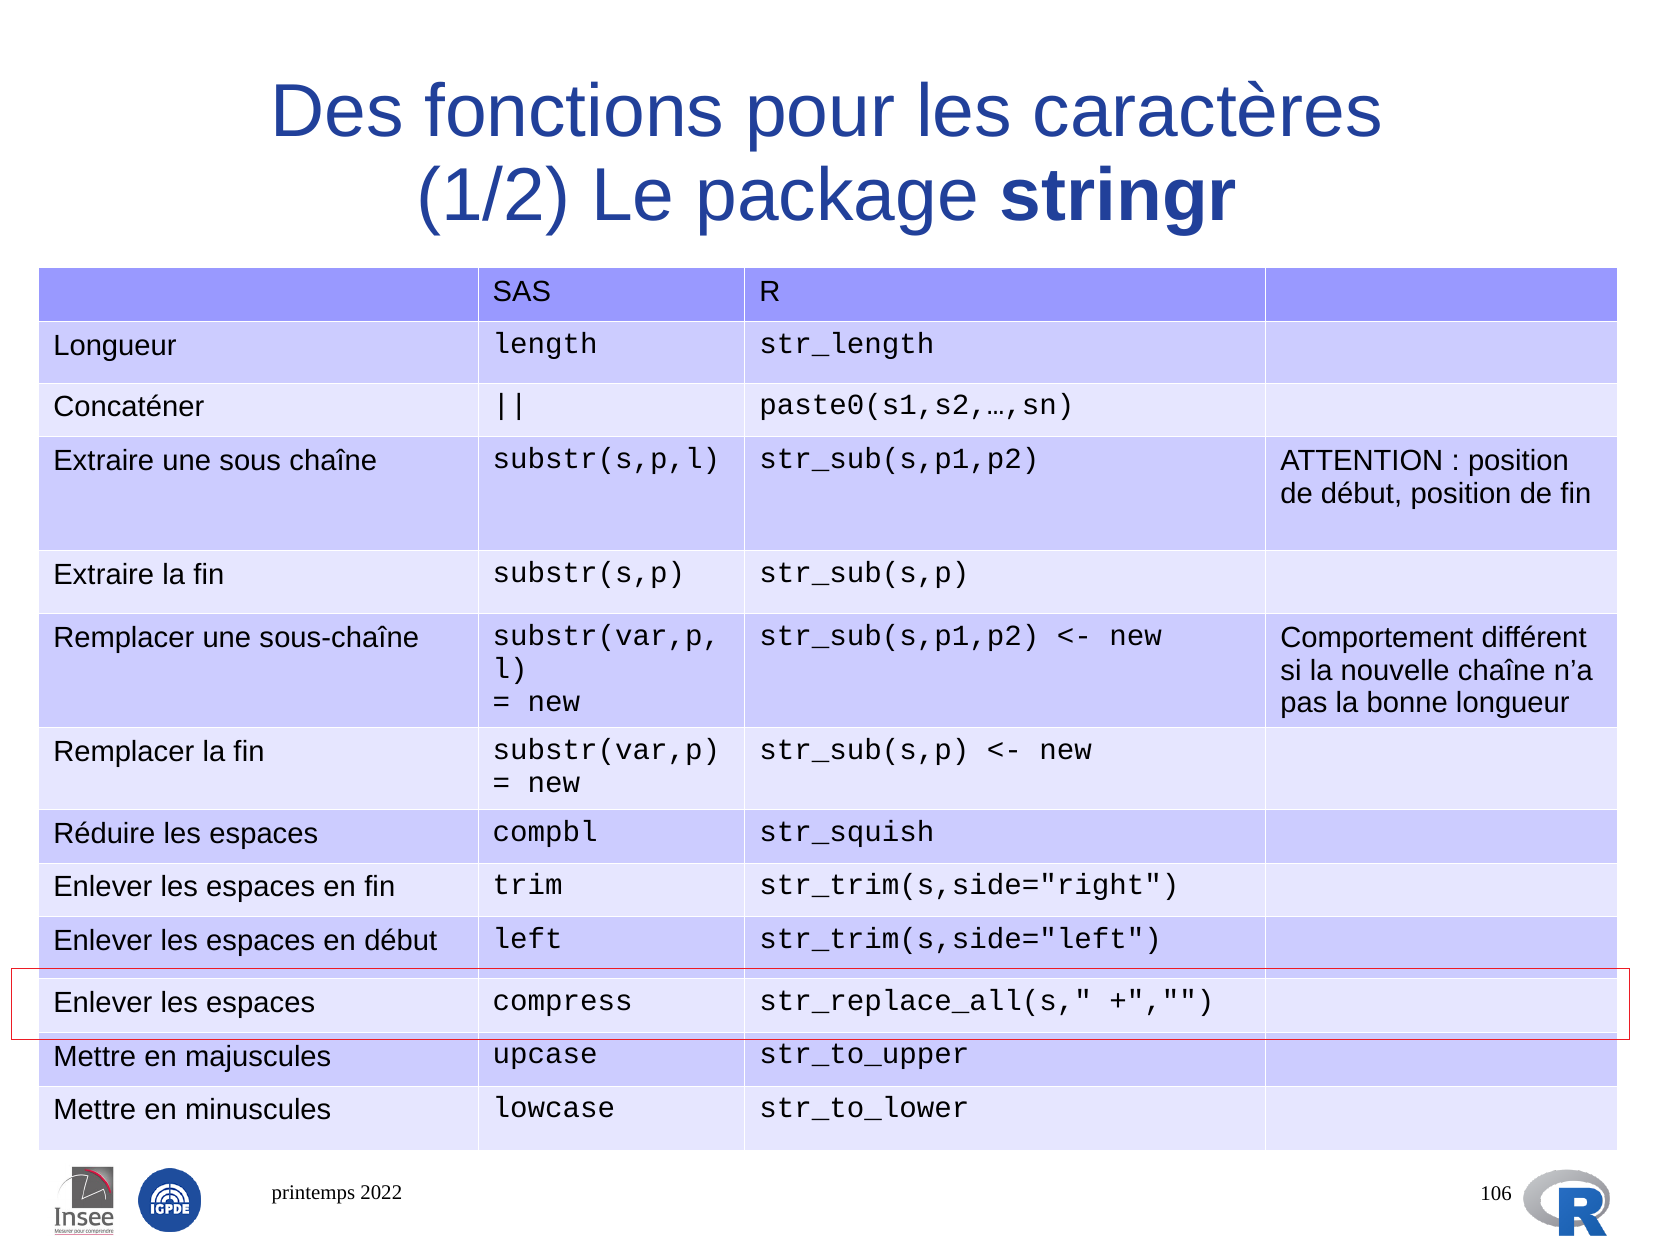

# Des fonctions pour les caractères (1/2) Le package stringr
| | SAS | R | |
| --- | --- | --- | --- |
| Longueur | length | str\_length | |
| Concaténer | || | paste0(s1,s2,…,sn) | |
| Extraire une sous chaîne | substr(s,p,l) | str\_sub(s,p1,p2) | ATTENTION : position de début, position de fin |
| Extraire la fin | substr(s,p) | str\_sub(s,p) | |
| Remplacer une sous-chaîne | substr(var,p,l) = new | str\_sub(s,p1,p2) <- new | Comportement différent si la nouvelle chaîne n’a pas la bonne longueur |
| Remplacer la fin | substr(var,p) = new | str\_sub(s,p) <- new | |
| Réduire les espaces | compbl | str\_squish | |
| Enlever les espaces en fin | trim | str\_trim(s,side="right") | |
| Enlever les espaces en début | left | str\_trim(s,side="left") | |
| Enlever les espaces | compress | str\_replace\_all(s," +","") | |
| Mettre en majuscules | upcase | str\_to\_upper | |
| Mettre en minuscules | lowcase | str\_to\_lower | |
printemps 2022
106